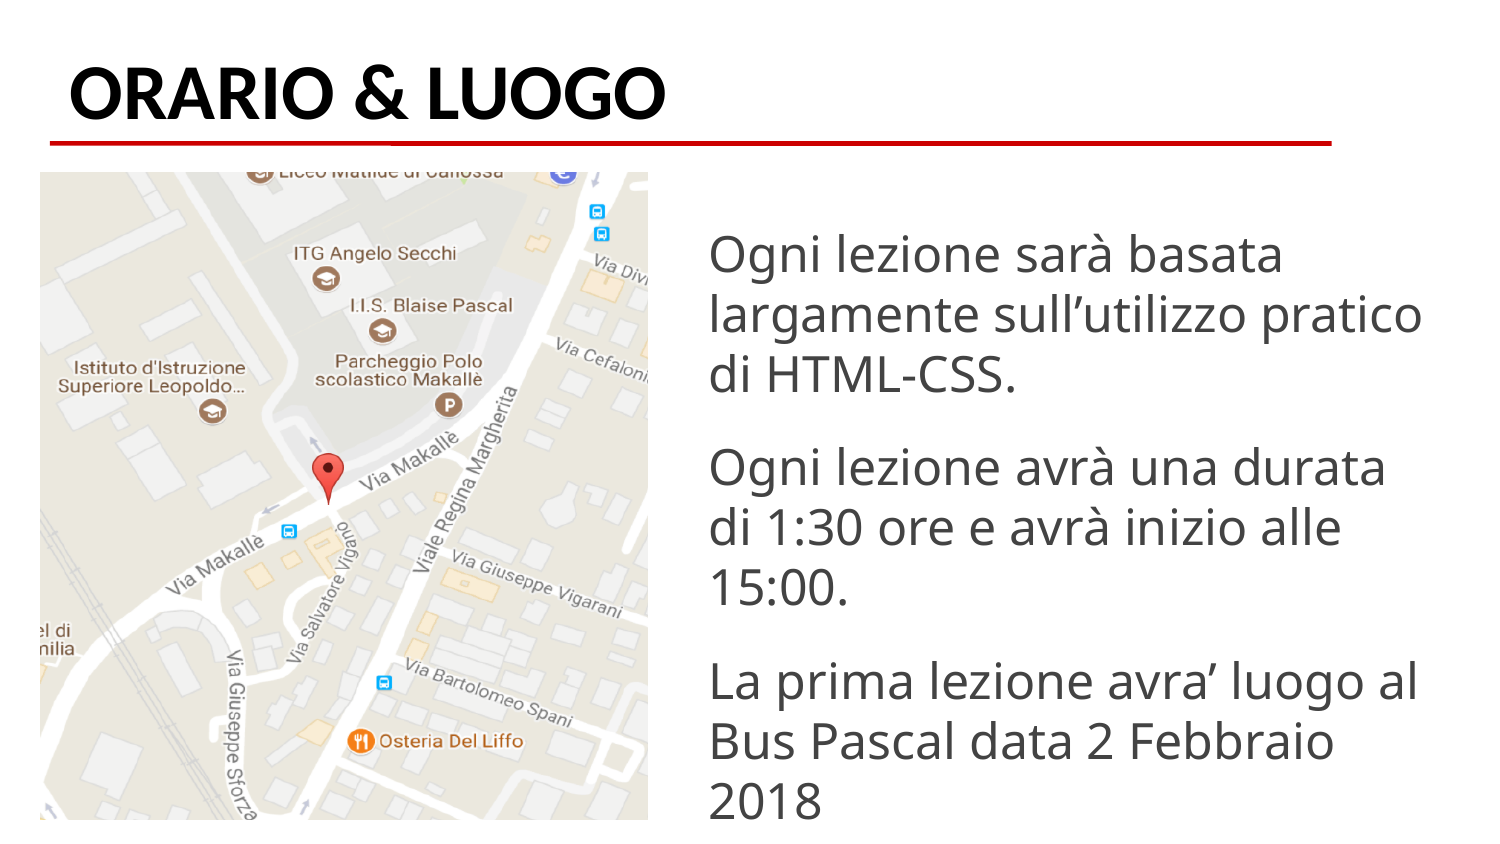

ORARIO & LUOGO
# Ogni lezione sarà basata largamente sull’utilizzo pratico di HTML-CSS.
Ogni lezione avrà una durata di 1:30 ore e avrà inizio alle 15:00.
La prima lezione avra’ luogo al Bus Pascal data 2 Febbraio 2018